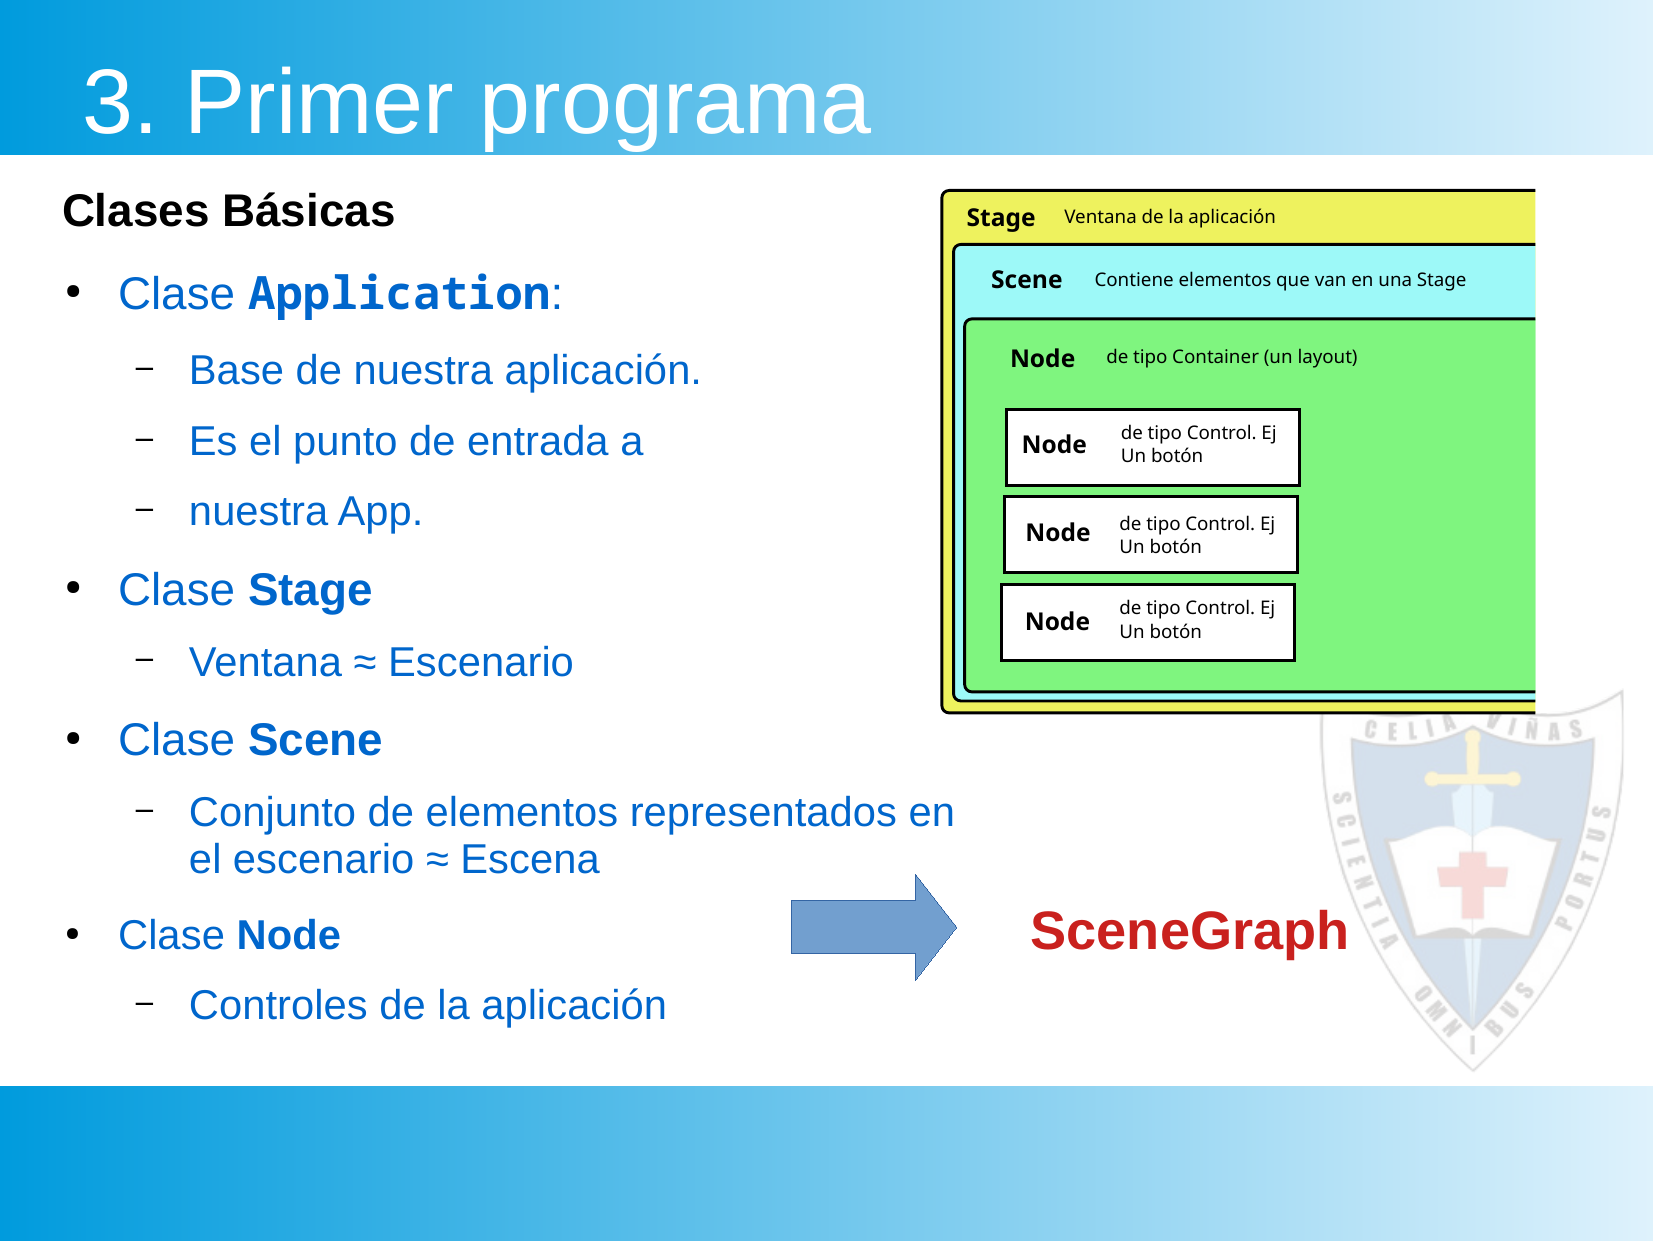

# 3. Primer programa
Clases Básicas
Clase Application:
Base de nuestra aplicación.
Es el punto de entrada a
nuestra App.
Clase Stage
Ventana ≈ Escenario
Clase Scene
Conjunto de elementos representados en el escenario ≈ Escena
Clase Node
Controles de la aplicación
SceneGraph